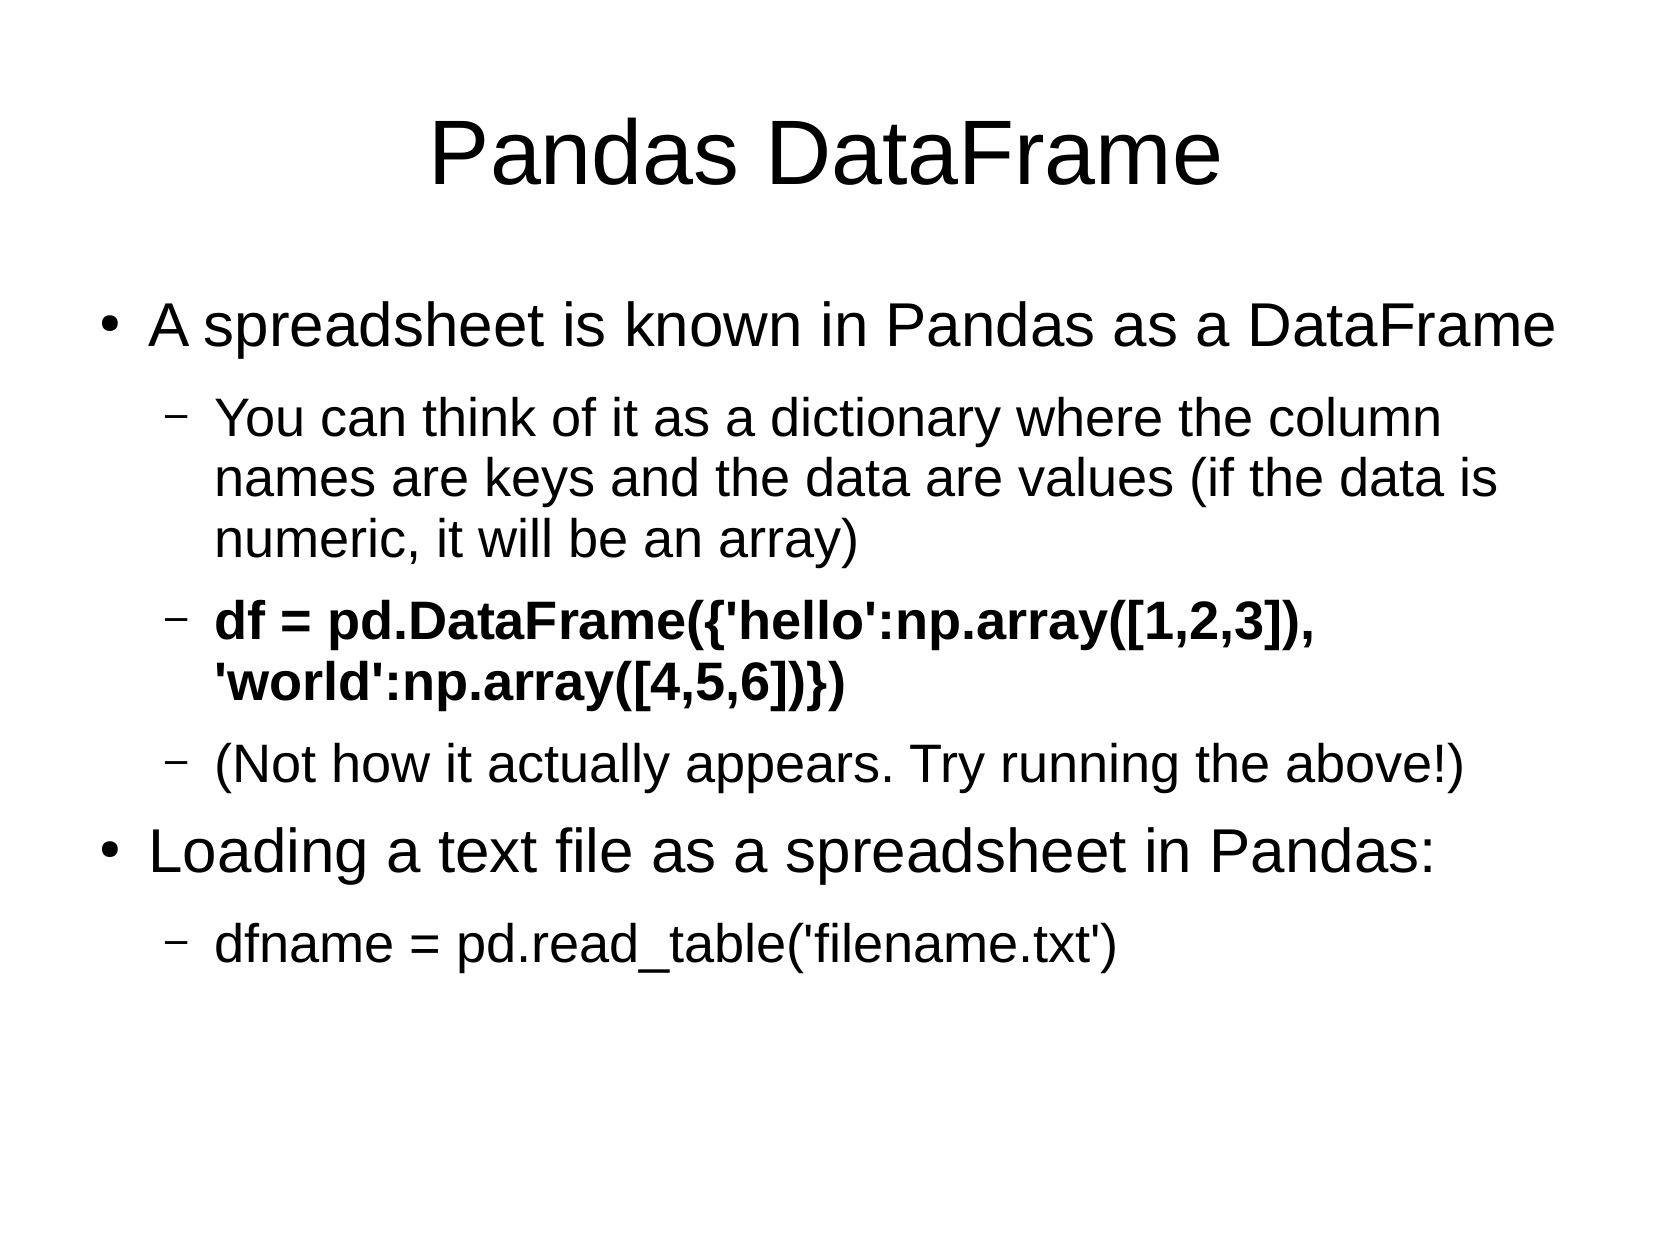

# Pandas DataFrame
A spreadsheet is known in Pandas as a DataFrame
You can think of it as a dictionary where the column names are keys and the data are values (if the data is numeric, it will be an array)
df = pd.DataFrame({'hello':np.array([1,2,3]), 'world':np.array([4,5,6])})
(Not how it actually appears. Try running the above!)
Loading a text file as a spreadsheet in Pandas:
dfname = pd.read_table('filename.txt')